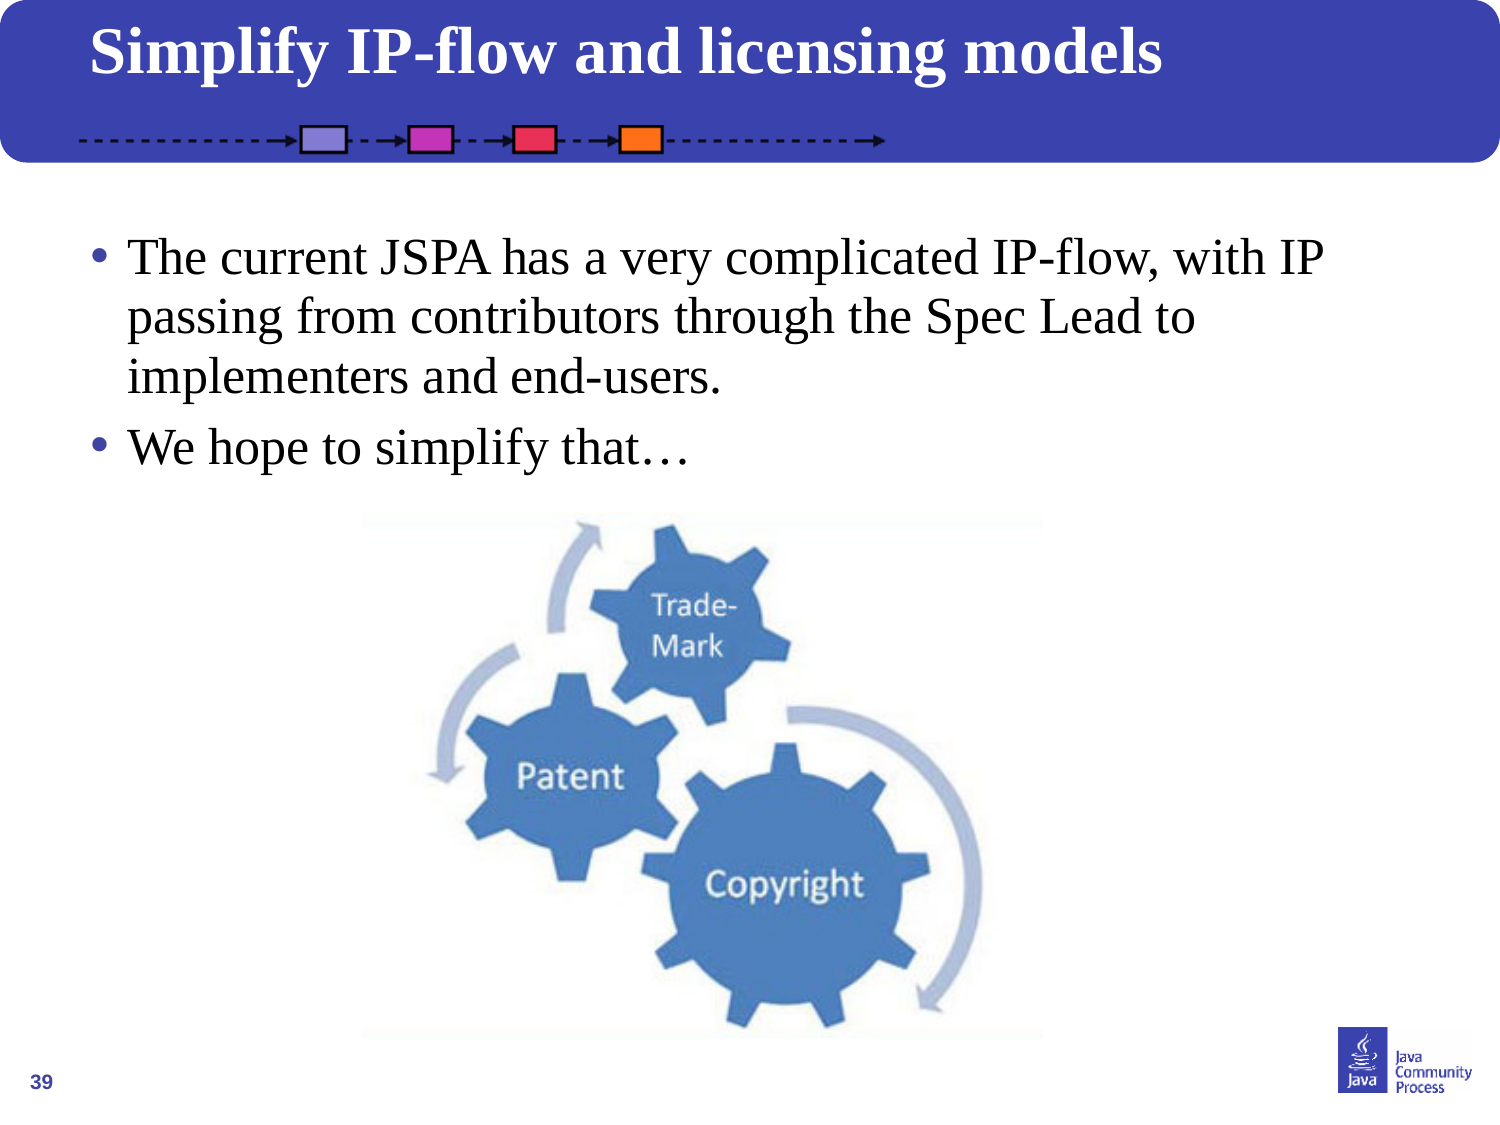

# Simplify IP-flow and licensing models
The current JSPA has a very complicated IP-flow, with IP passing from contributors through the Spec Lead to implementers and end-users.
We hope to simplify that…